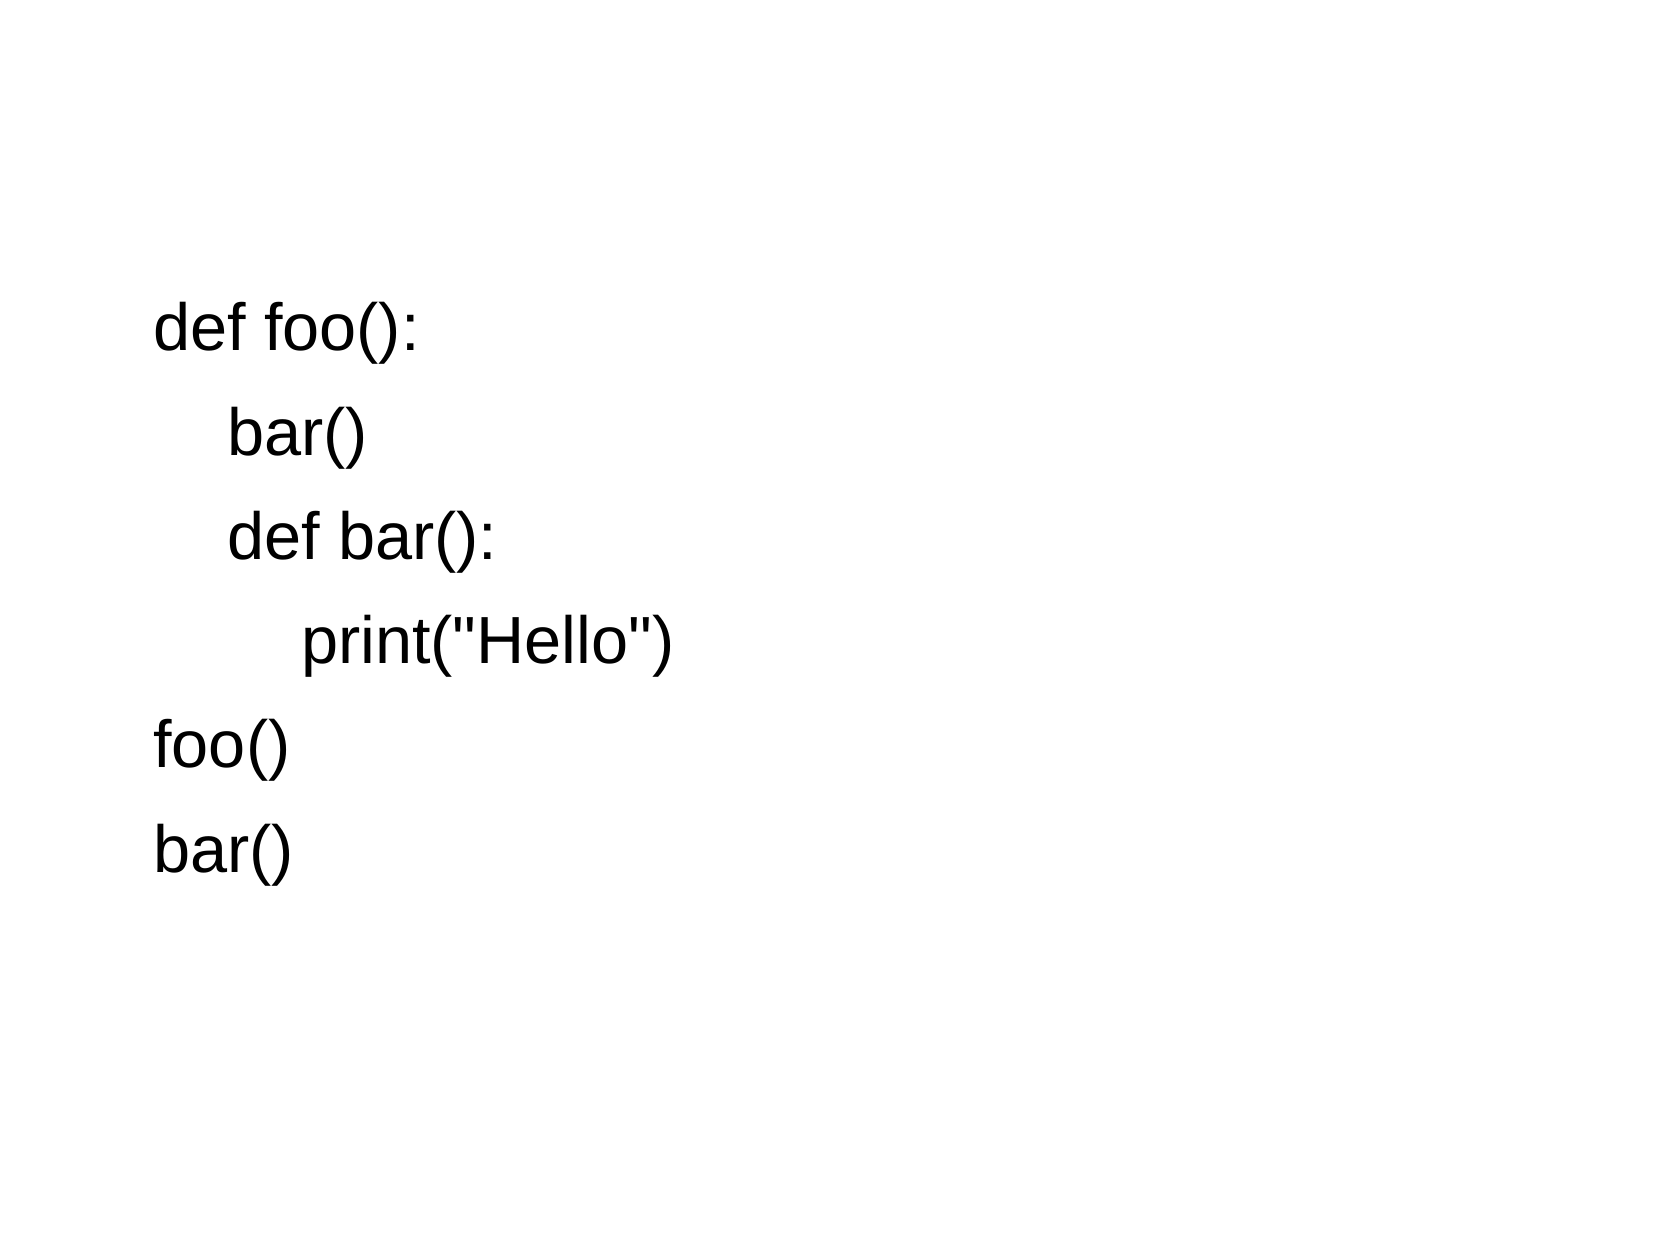

#
def foo():
 bar()
 def bar():
 print("Hello")
foo()
bar()